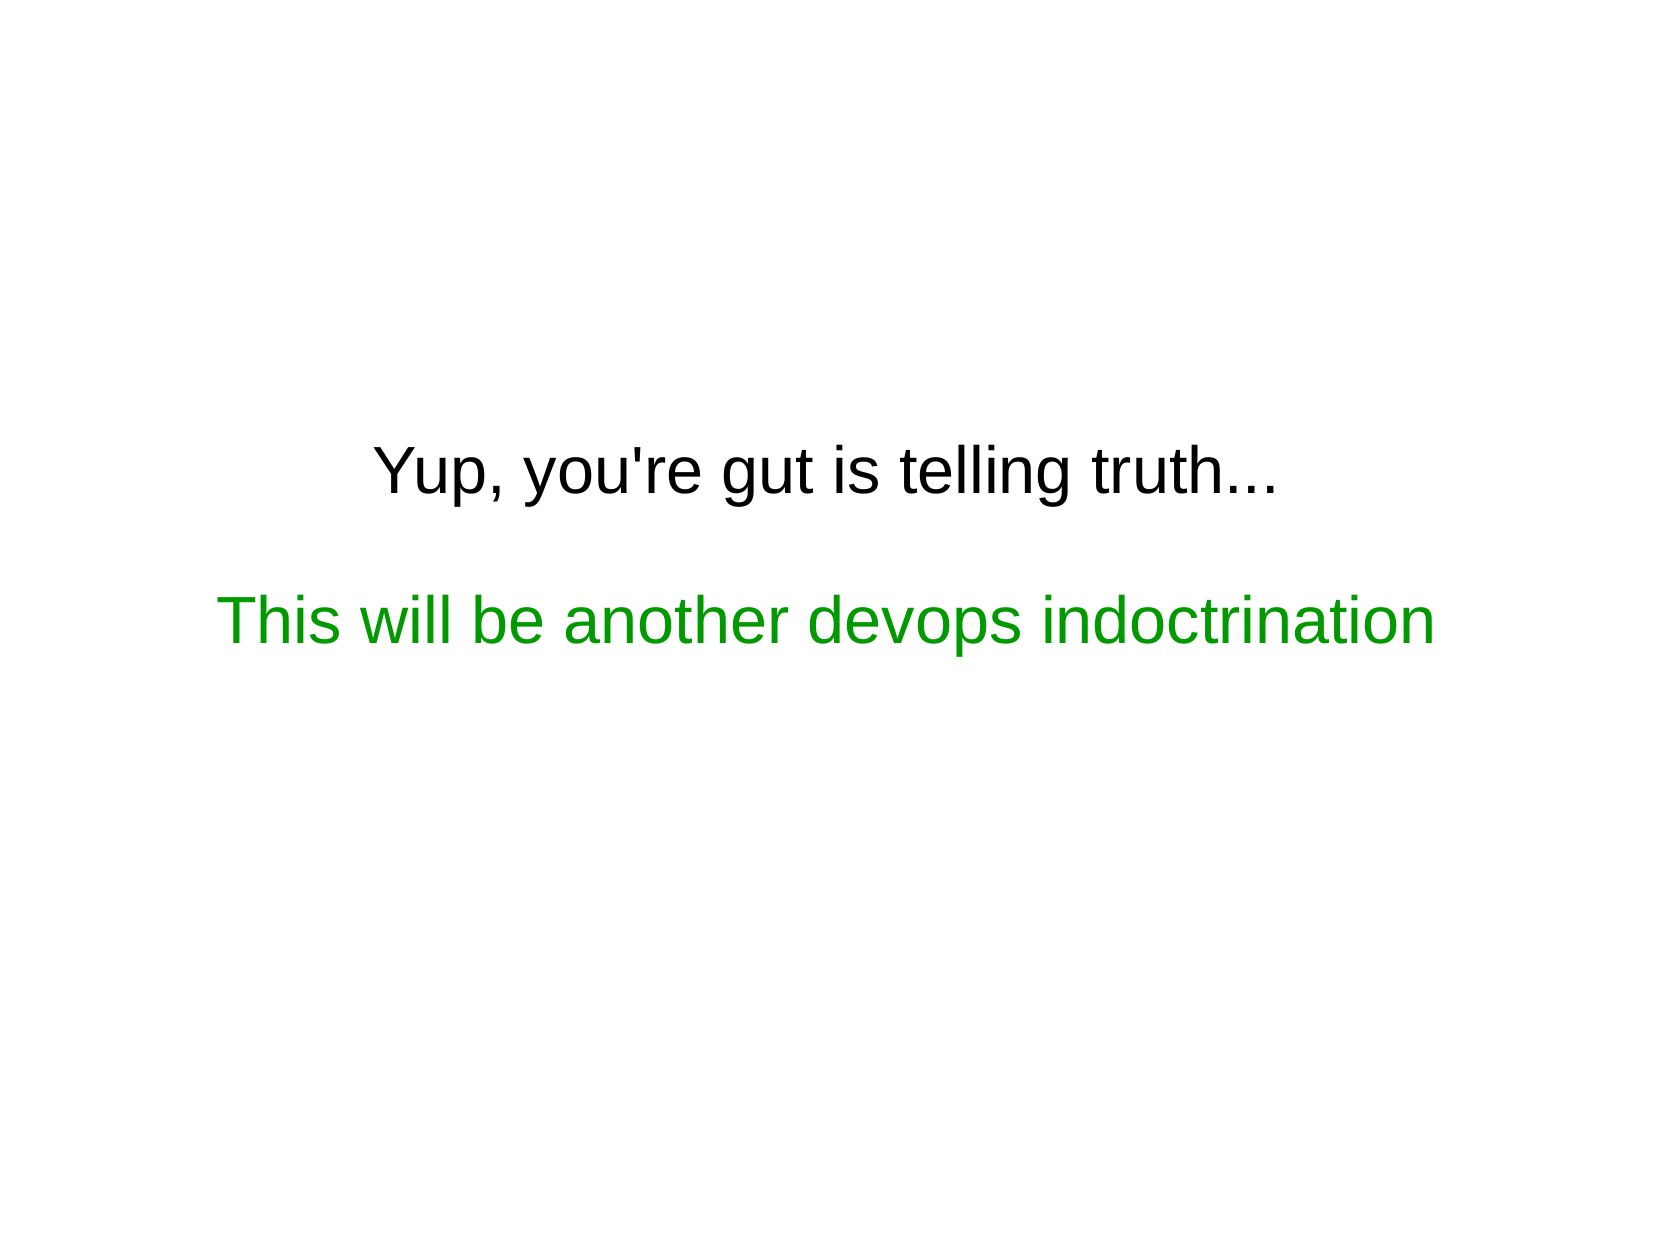

# Yup, you're gut is telling truth...
This will be another devops indoctrination